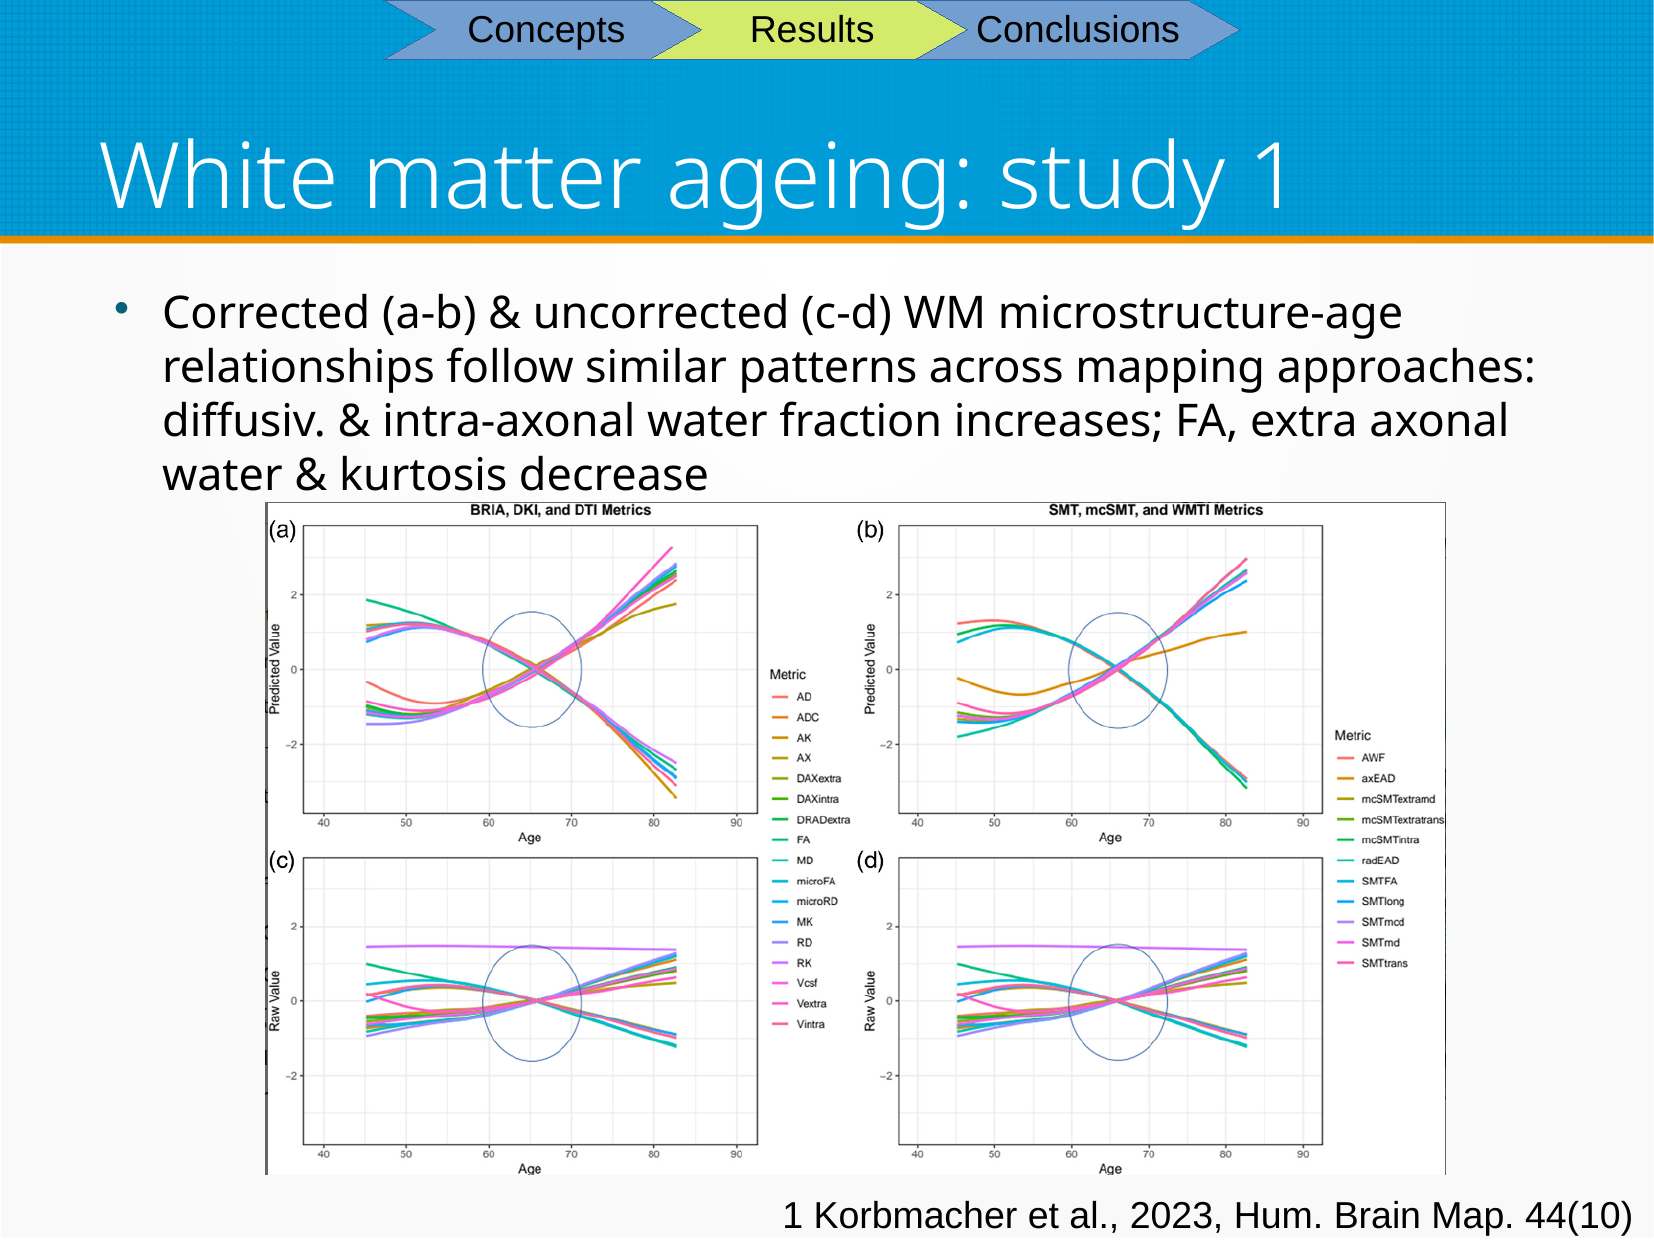

Concepts
Results
Conclusions
# White matter ageing: study 1
Corrected (a-b) & uncorrected (c-d) WM microstructure-age relationships follow similar patterns across mapping approaches: diffusiv. & intra-axonal water fraction increases; FA, extra axonal water & kurtosis decrease
1 Korbmacher et al., 2023, Hum. Brain Map. 44(10)